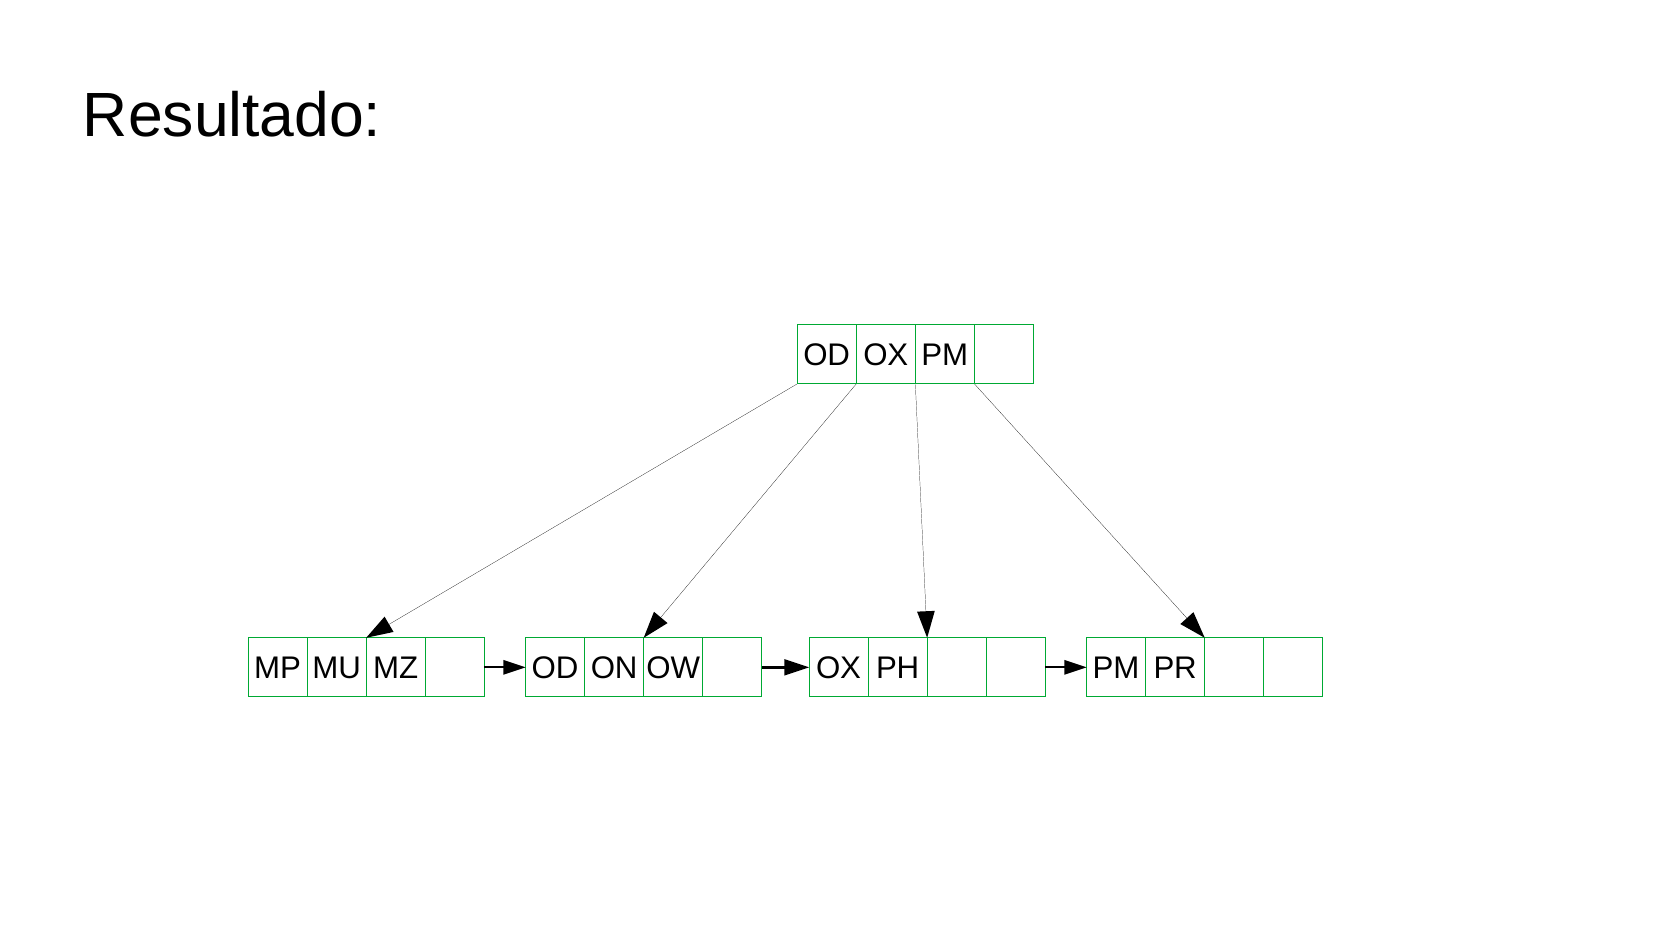

# Resultado:
OD
OX
PM
MP
MU
MZ
OD
ON
OW
OX
PH
PM
PR